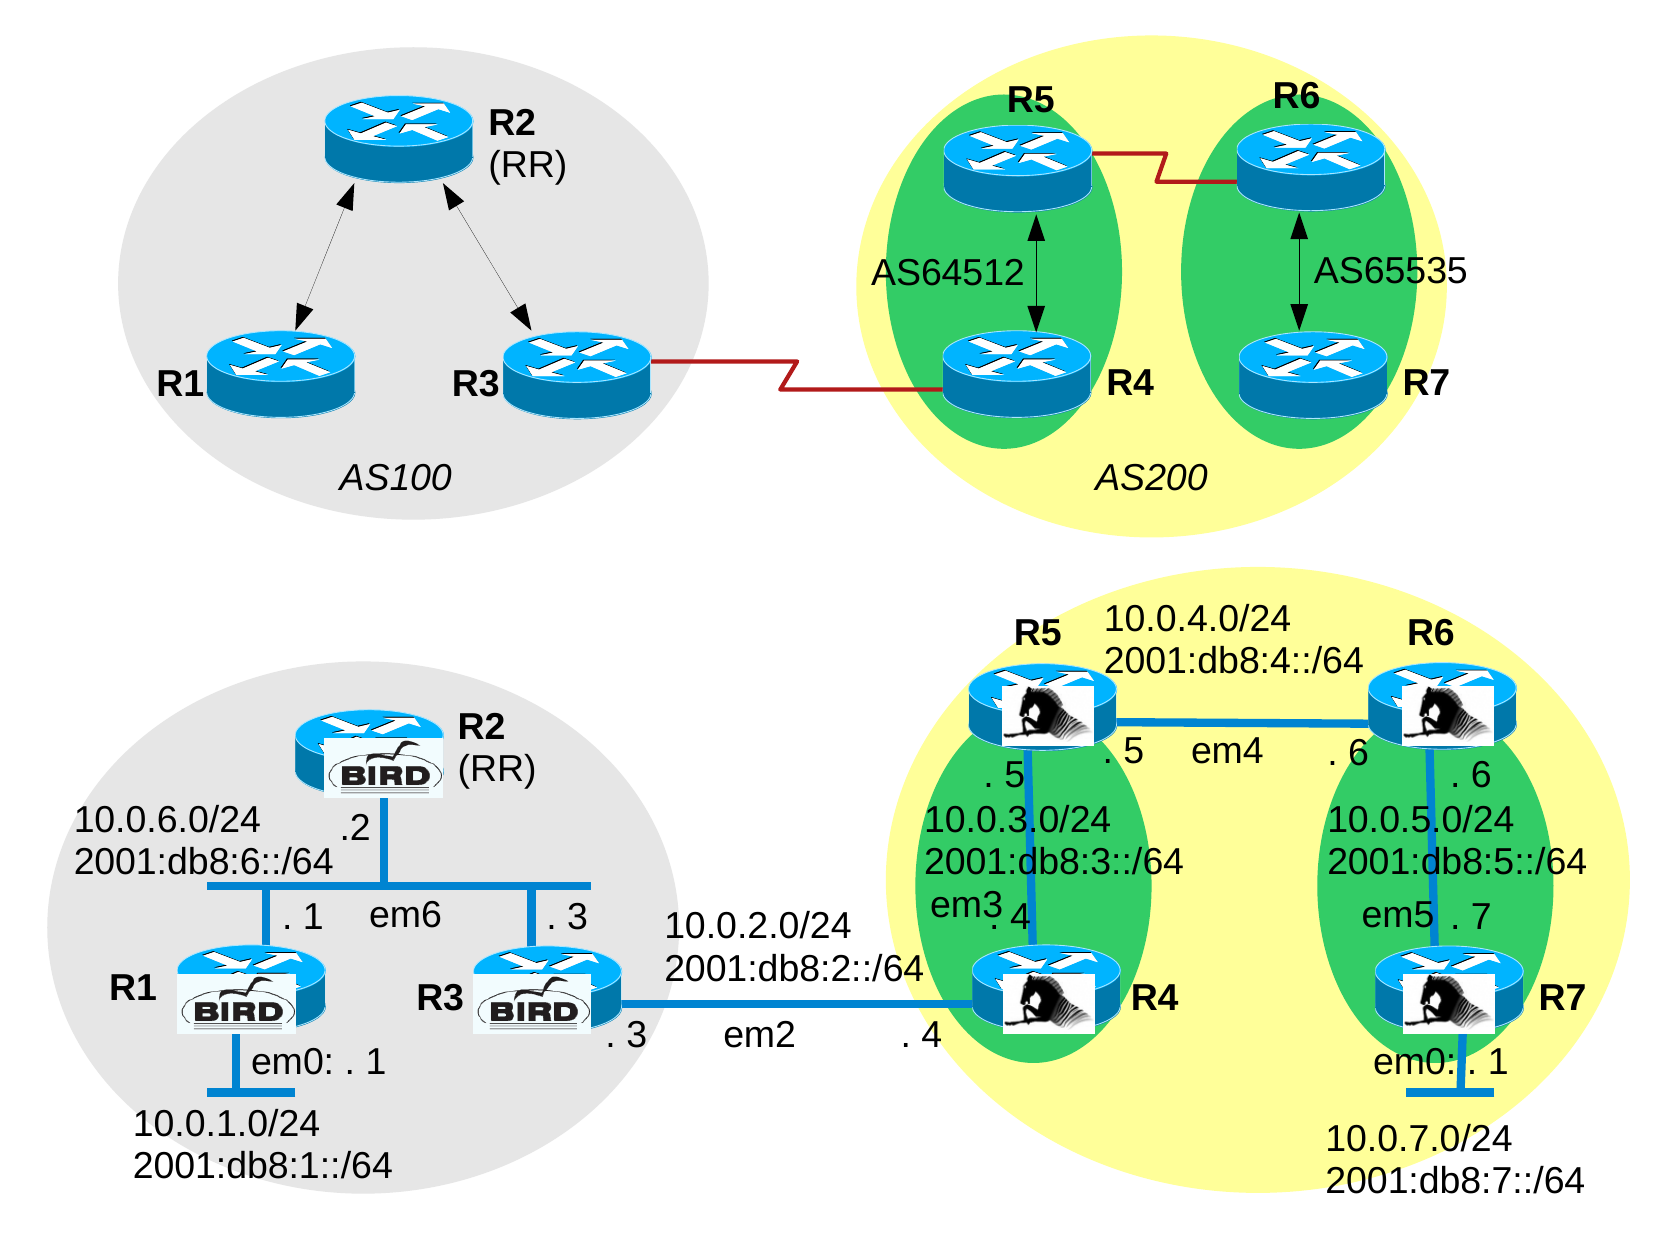

R6
R5
R2
(RR)
AS65535
AS64512
R4
R7
R1
R3
AS100
AS200
10.0.4.0/24
2001:db8:4::/64
R5
R6
R2
(RR)
. 5
em4
. 6
. 5
. 6
10.0.6.0/24
2001:db8:6::/64
10.0.3.0/24
2001:db8:3::/64
10.0.5.0/24
2001:db8:5::/64
.2
em3
em6
em5
 . 1
. 3
. 4
. 7
10.0.2.0/24
2001:db8:2::/64
R1
R3
R4
R7
. 3
em2
. 4
em0: . 1
em0: . 1
10.0.1.0/24
2001:db8:1::/64
10.0.7.0/24
2001:db8:7::/64